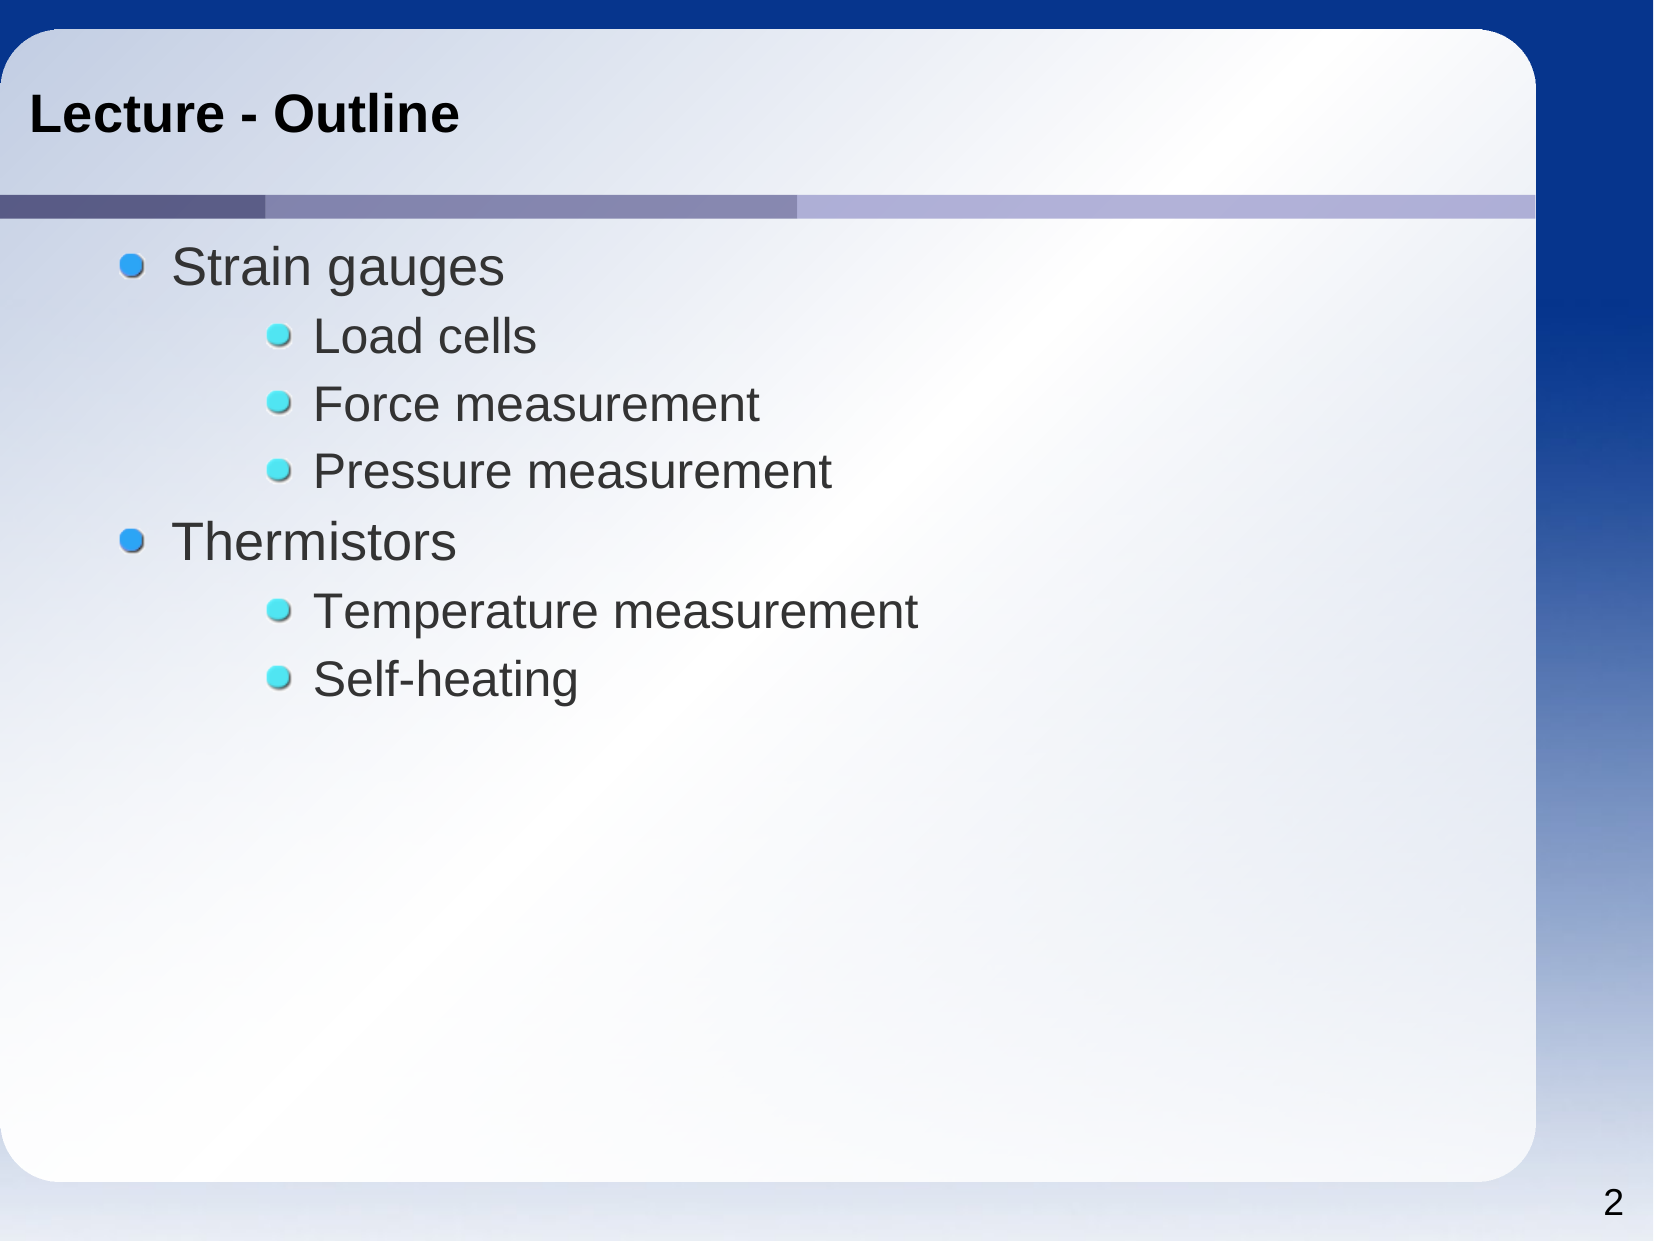

# Lecture - Outline
Strain gauges
Load cells
Force measurement
Pressure measurement
Thermistors
Temperature measurement
Self-heating
2